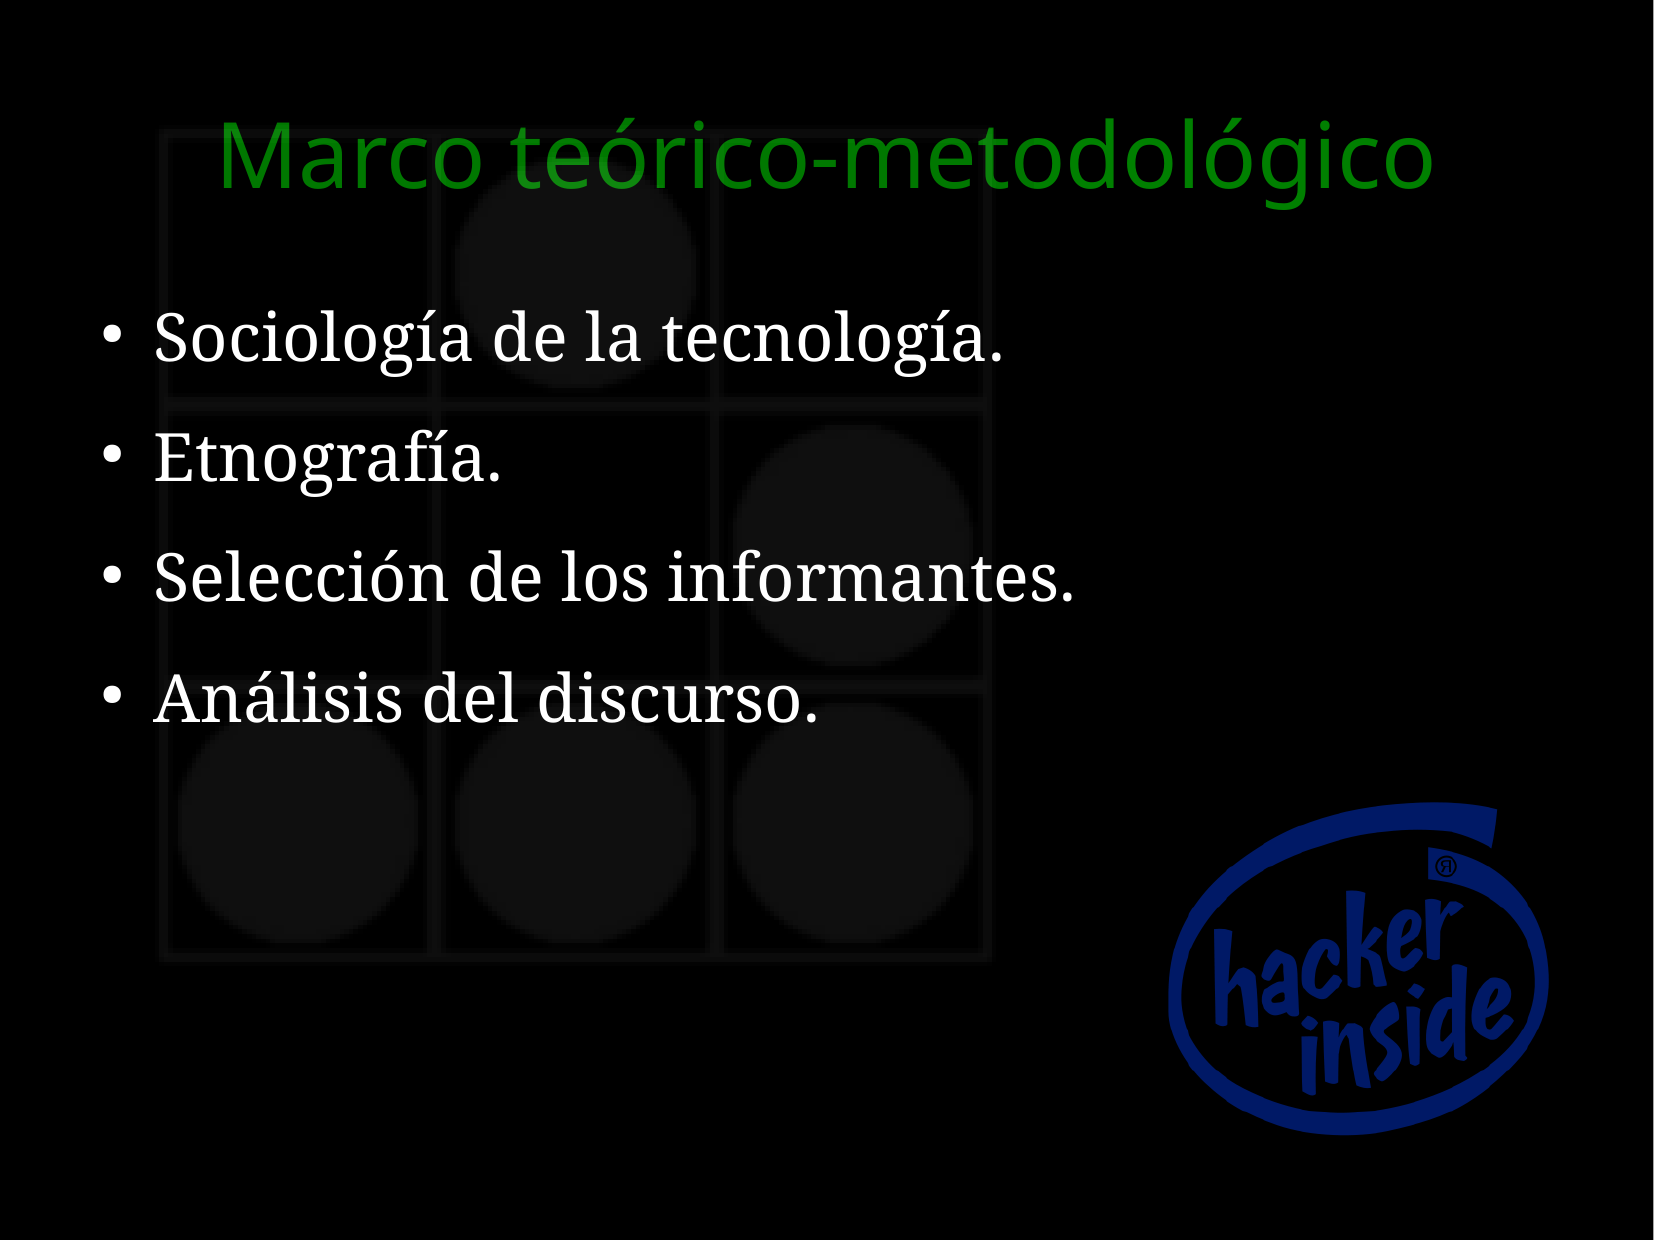

# Marco teórico-metodológico
Sociología de la tecnología.
Etnografía.
Selección de los informantes.
Análisis del discurso.